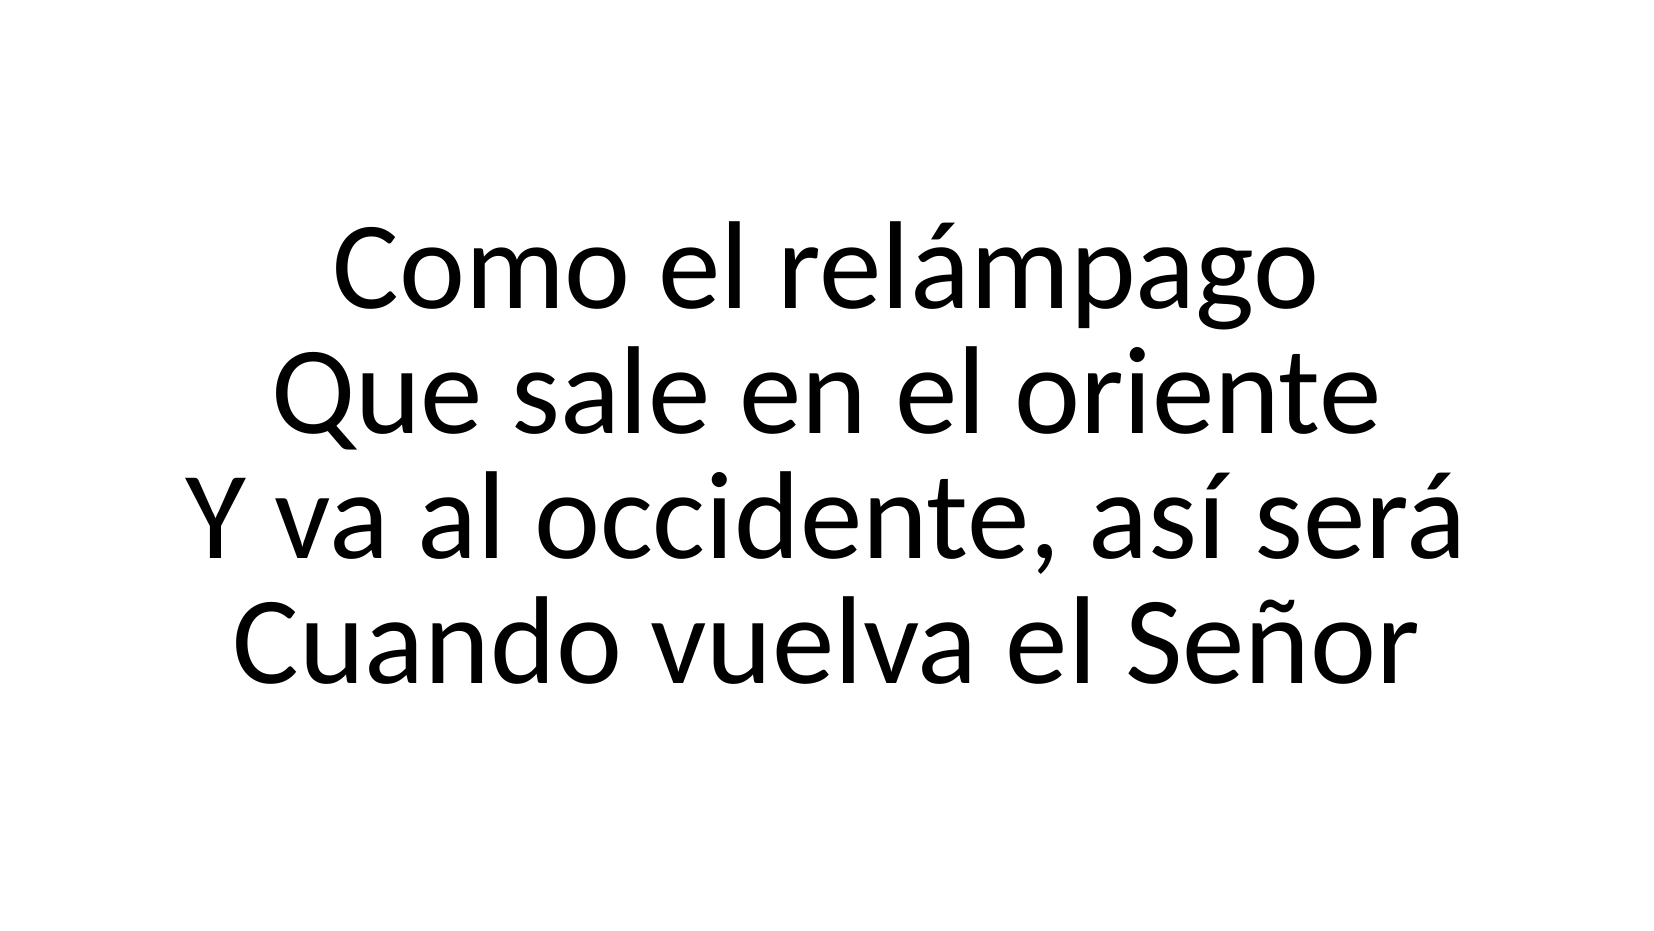

# Como el relámpago Que sale en el oriente Y va al occidente, así será Cuando vuelva el Señor